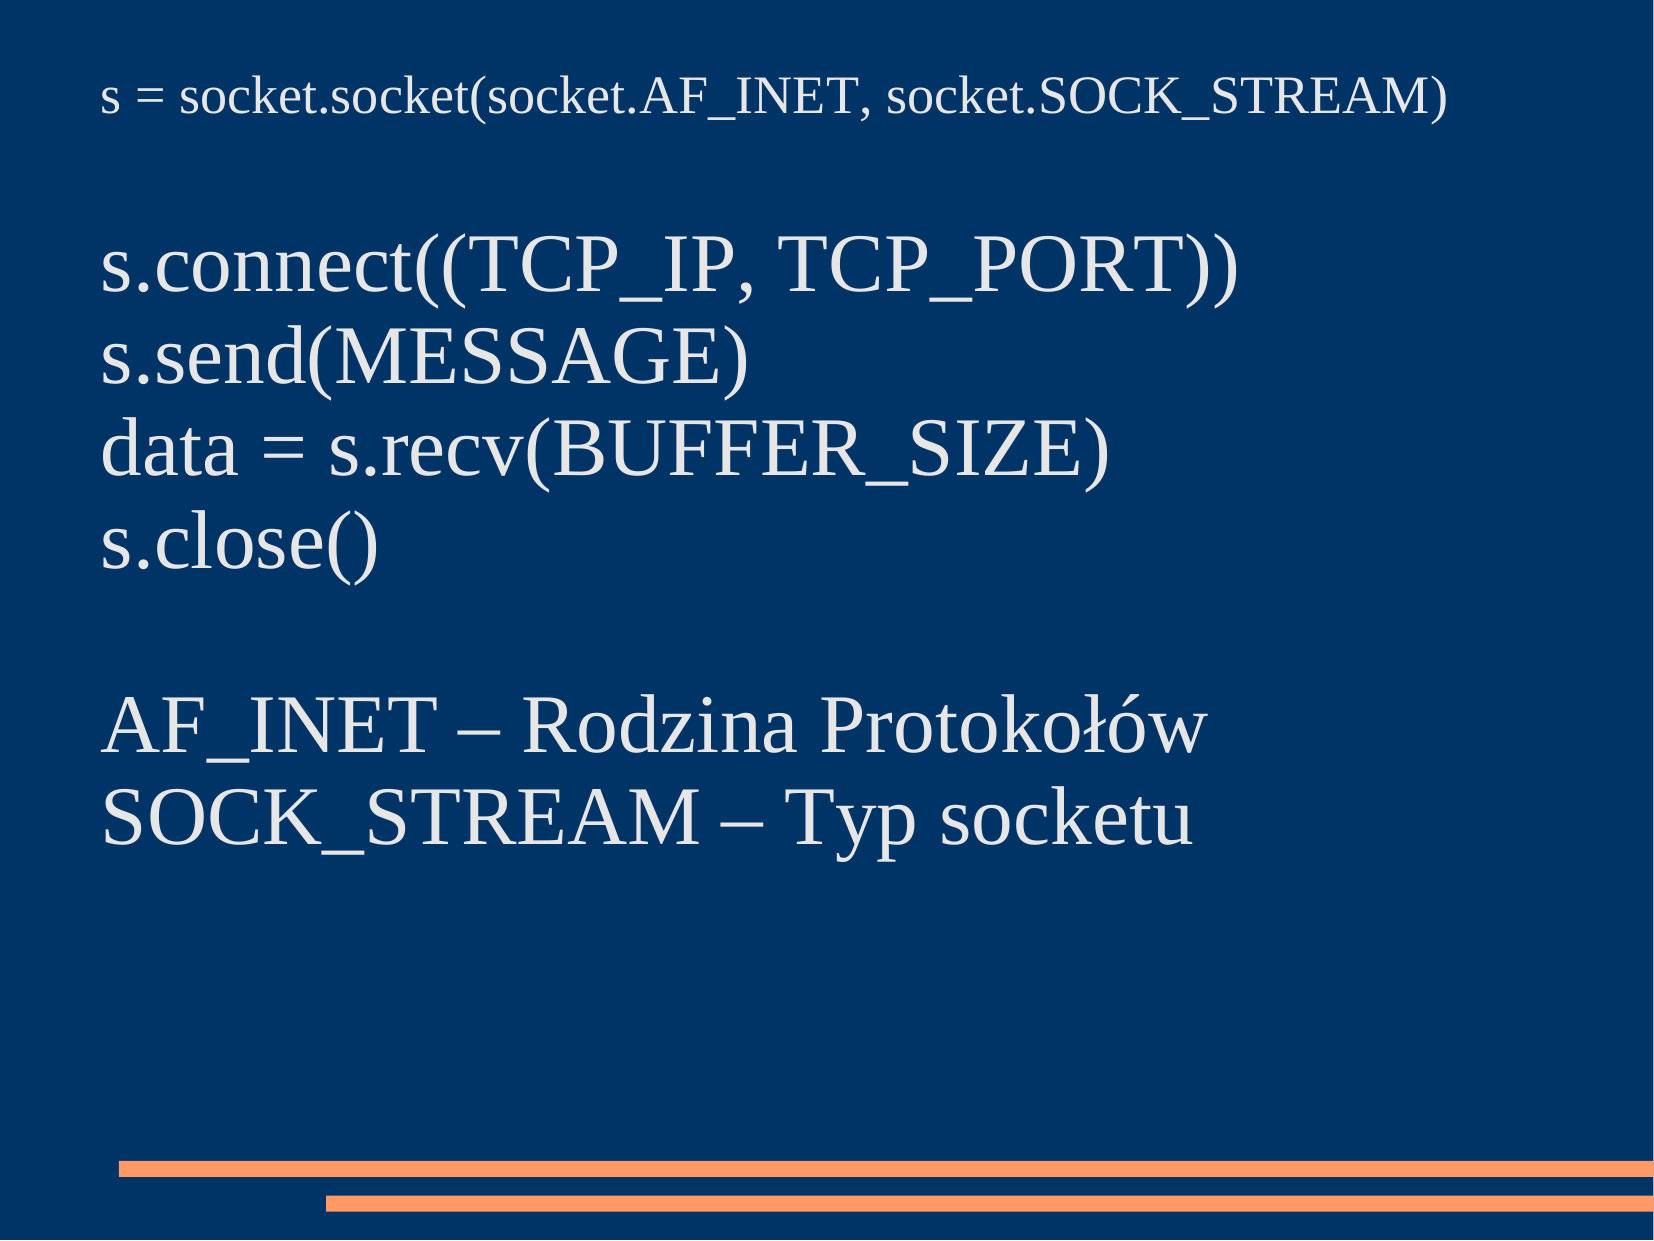

# s = socket.socket(socket.AF_INET, socket.SOCK_STREAM)
s.connect((TCP_IP, TCP_PORT))
s.send(MESSAGE)
data = s.recv(BUFFER_SIZE)
s.close()
AF_INET – Rodzina Protokołów
SOCK_STREAM – Typ socketu